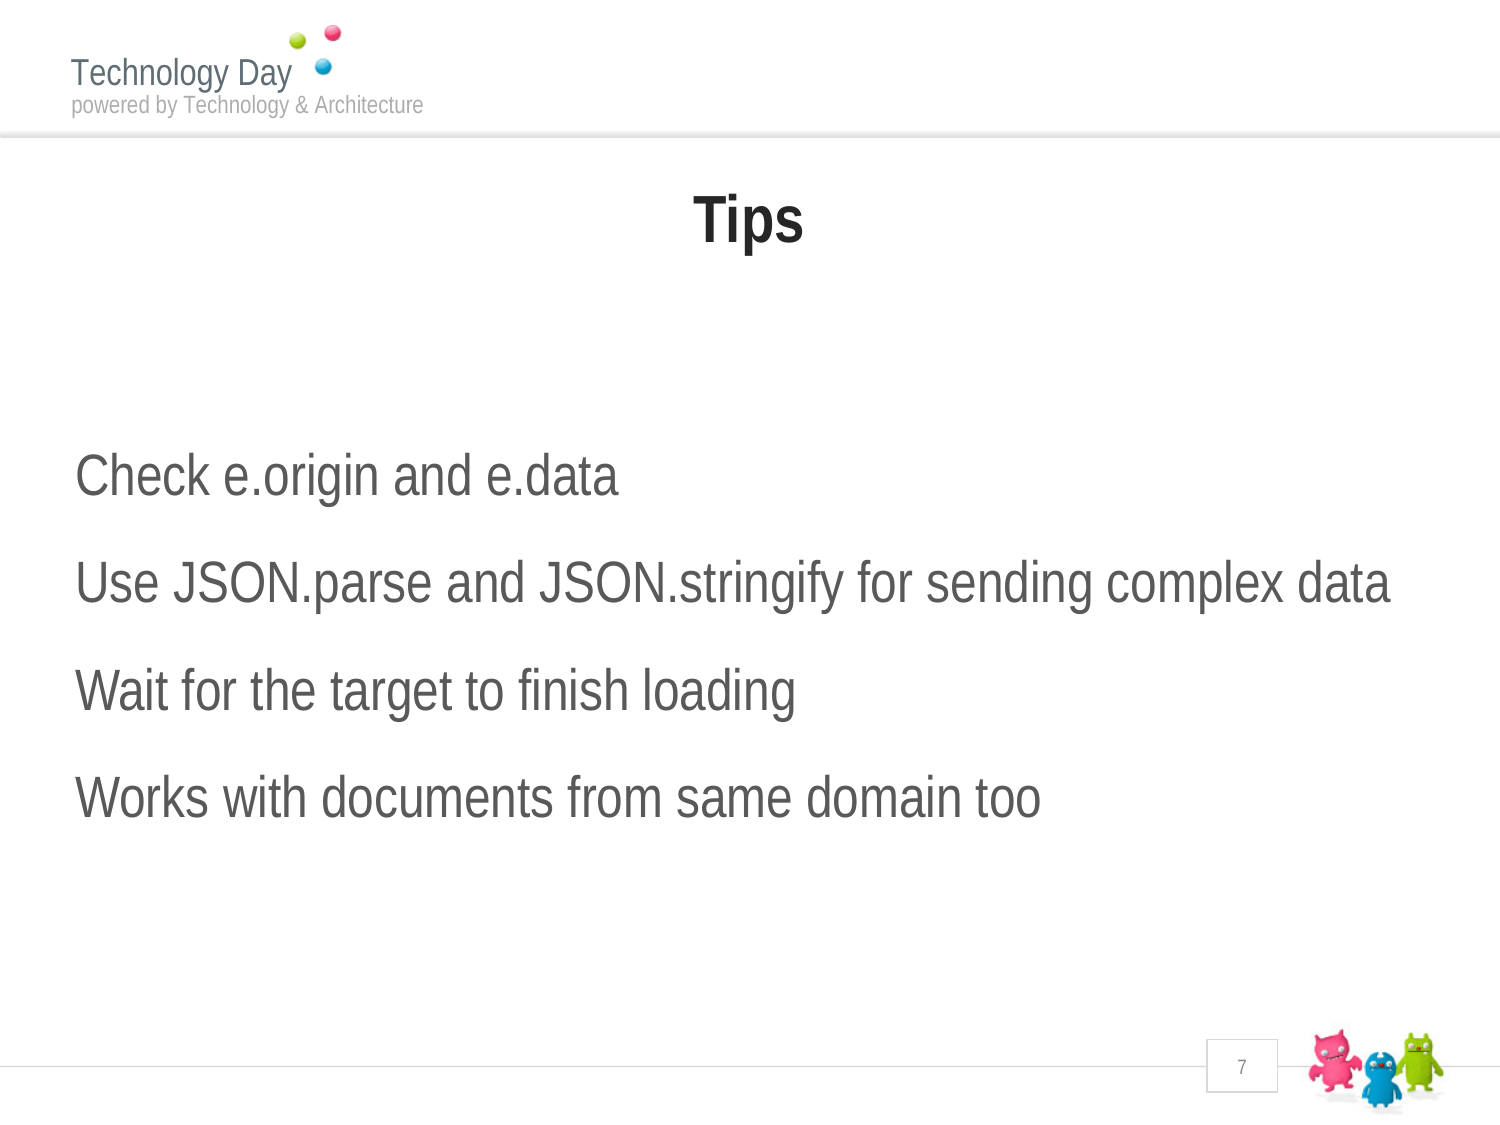

# Tips
Check e.origin and e.data
Use JSON.parse and JSON.stringify for sending complex data
Wait for the target to finish loading
Works with documents from same domain too